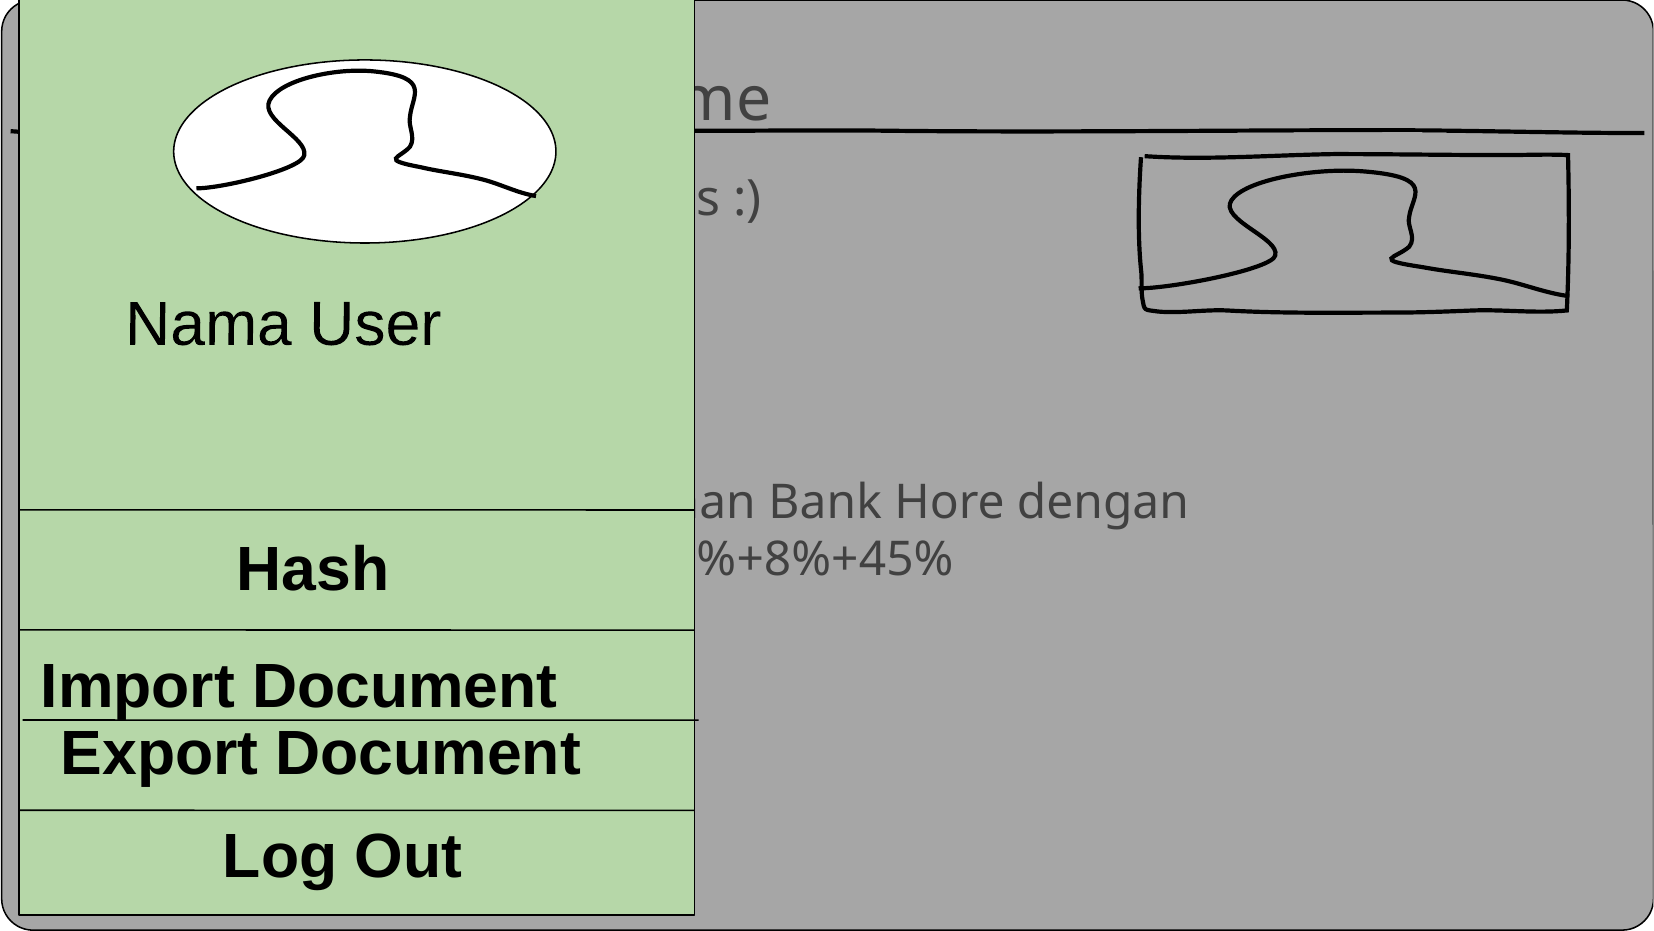

Home
Selamat Datang kak thomas :)
Saldo :
Nama User
Rp. 740.000
Nikmati promo kemerdekaan Bank Hore dengan mendapatkan cashback 17%+8%+45%
Hash
Import Document
Export Document
Log Out